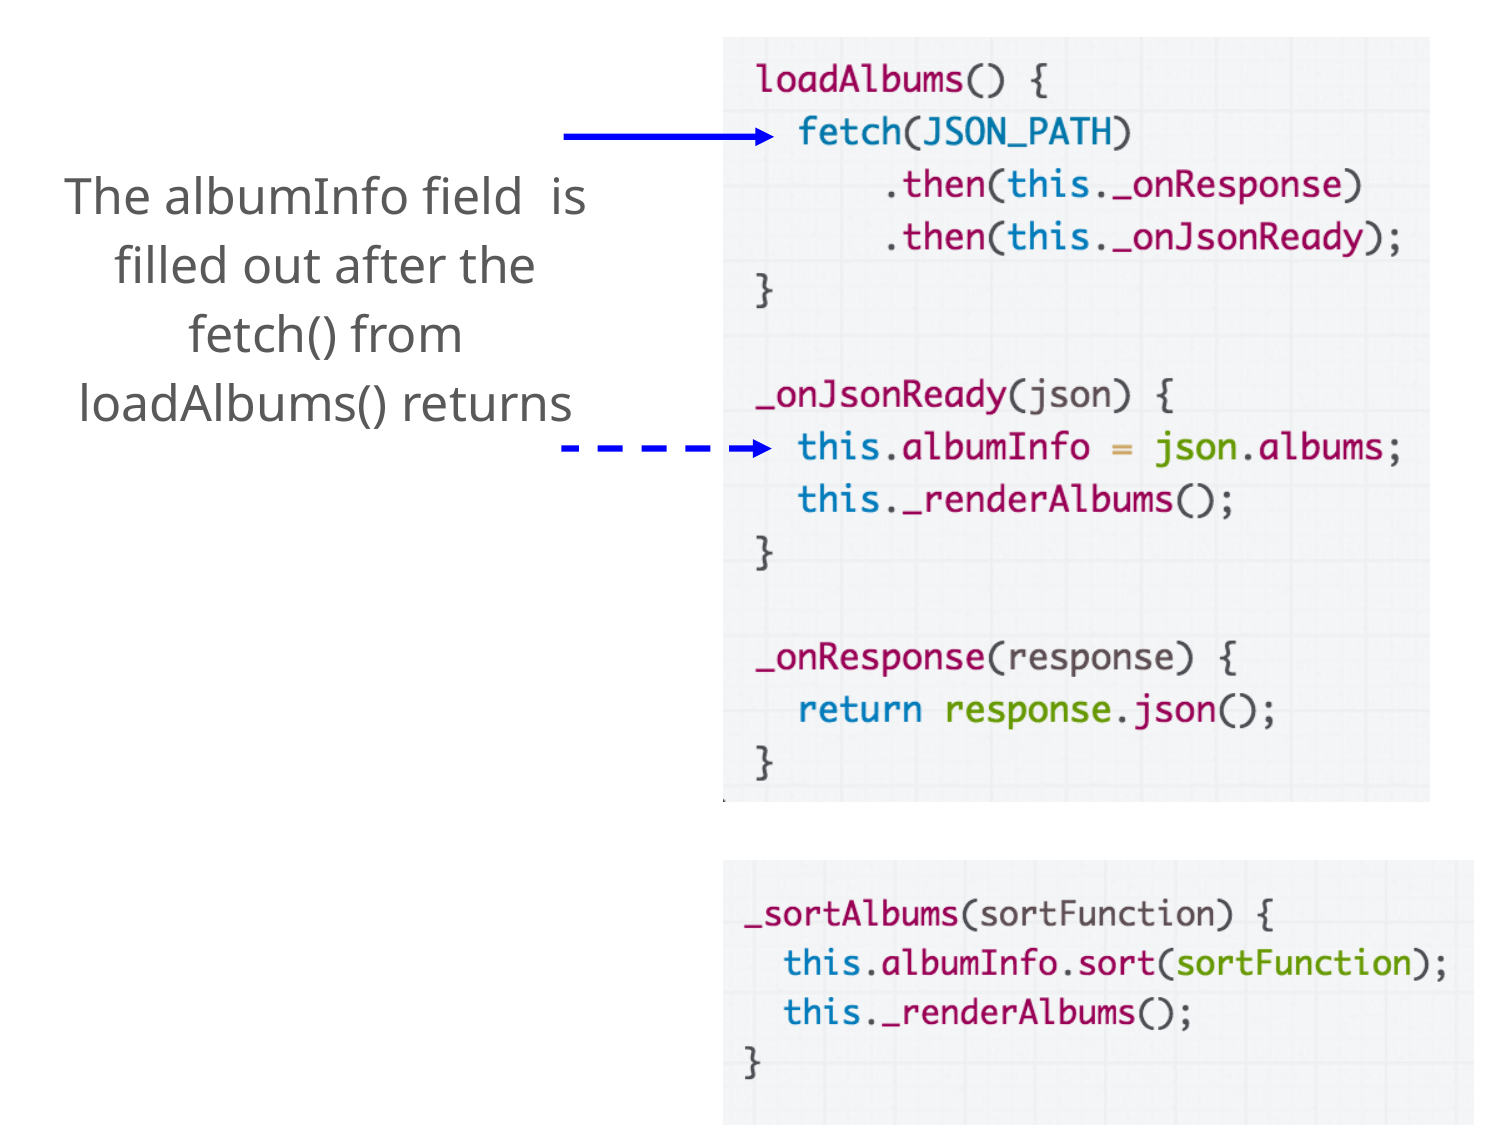

# The albumInfo field is filled out after the fetch() from loadAlbums() returns